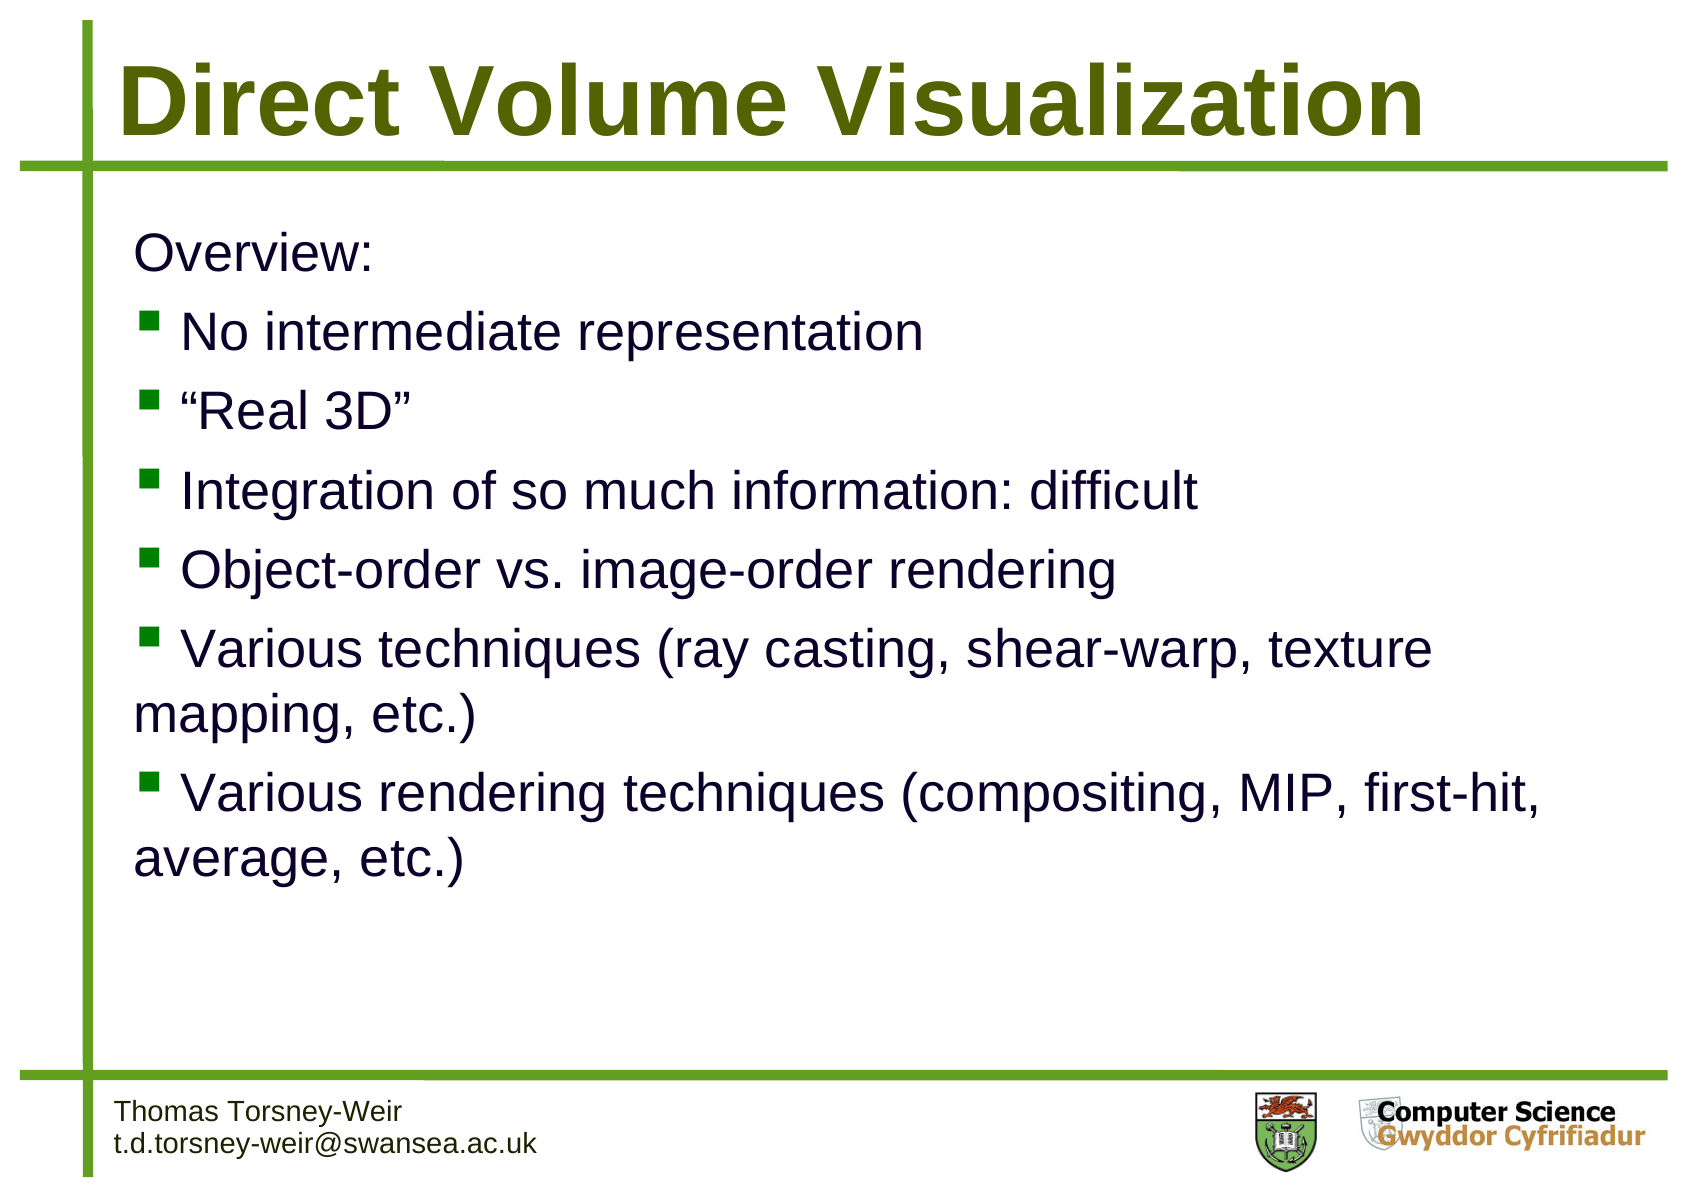

# Direct Volume Visualization
Overview:
 No intermediate representation
 “Real 3D”
 Integration of so much information: difficult
 Object-order vs. image-order rendering
 Various techniques (ray casting, shear-warp, texture mapping, etc.)
 Various rendering techniques (compositing, MIP, first-hit, average, etc.)